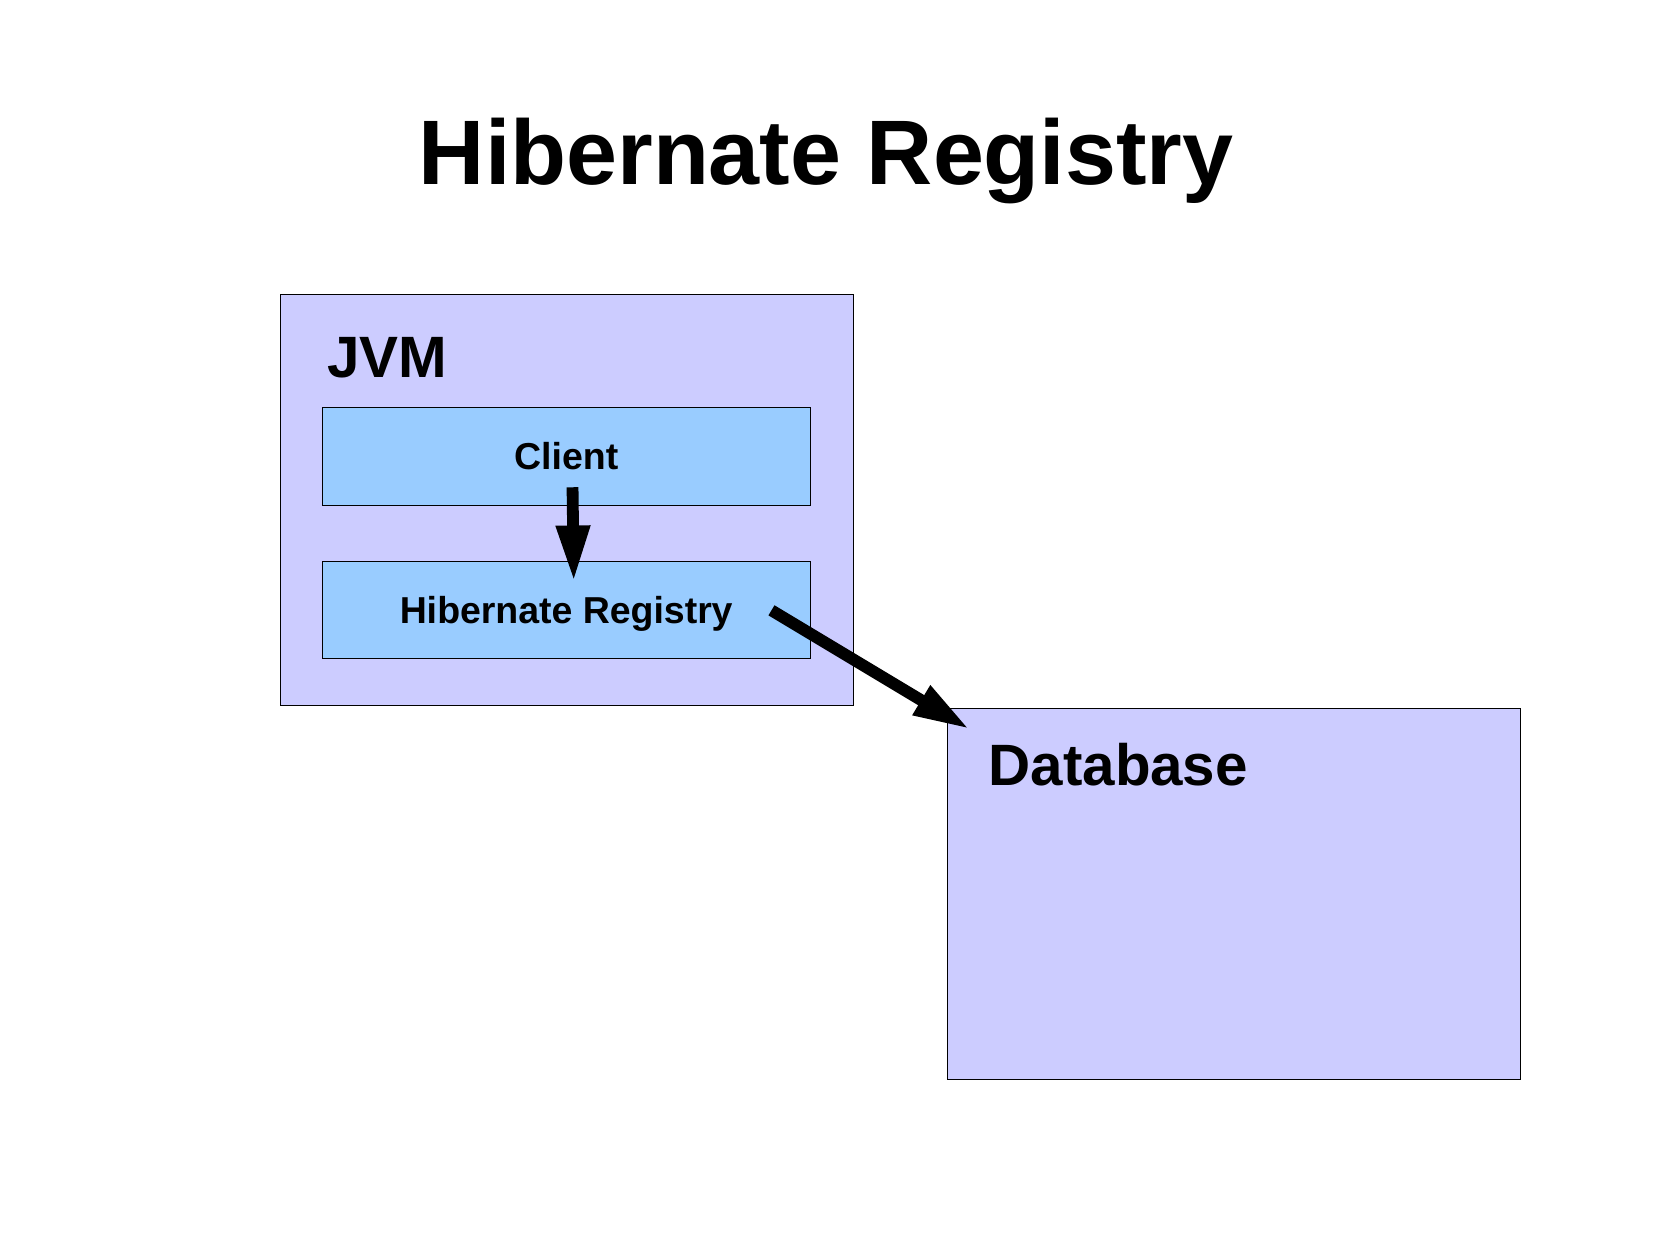

# Hibernate Registry
JVM
Client
Client
Hibernate Registry
Database